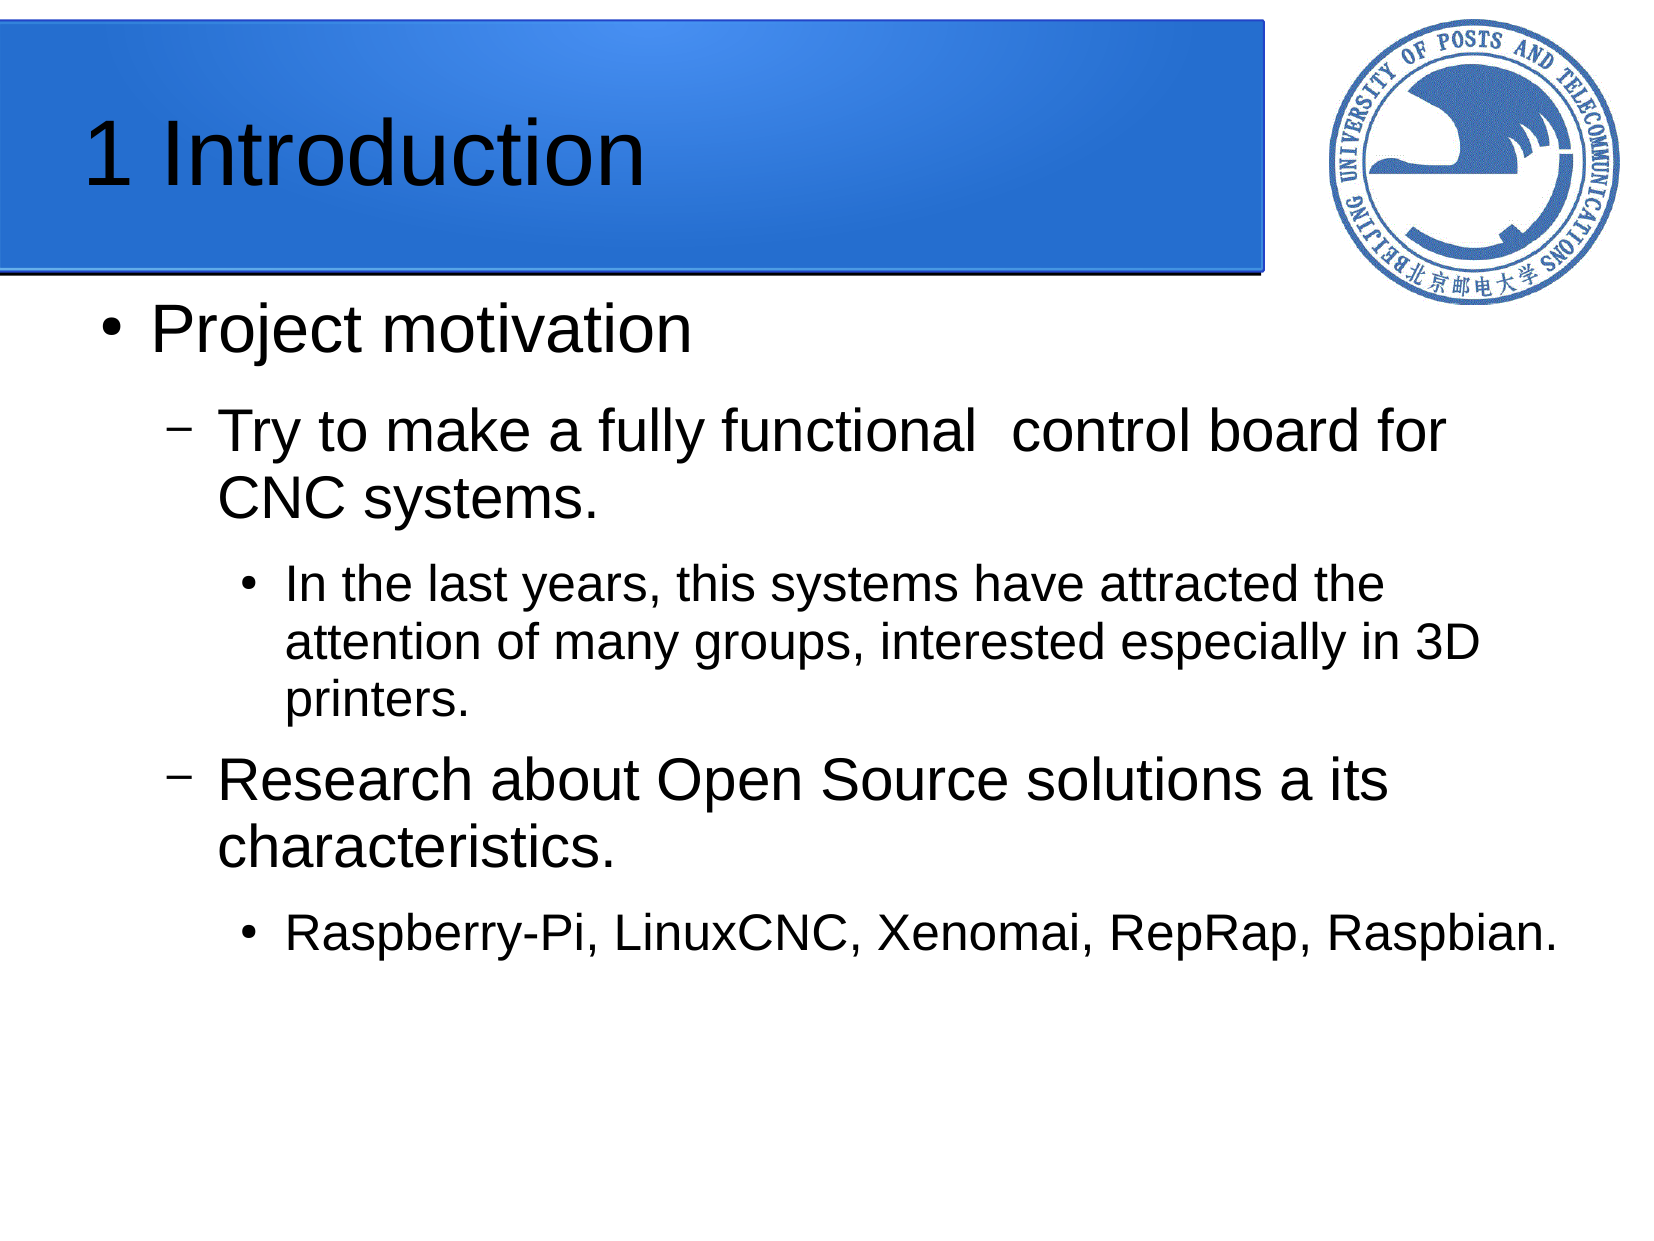

# 1 Introduction
Project motivation
Try to make a fully functional control board for CNC systems.
In the last years, this systems have attracted the attention of many groups, interested especially in 3D printers.
Research about Open Source solutions a its characteristics.
Raspberry-Pi, LinuxCNC, Xenomai, RepRap, Raspbian.